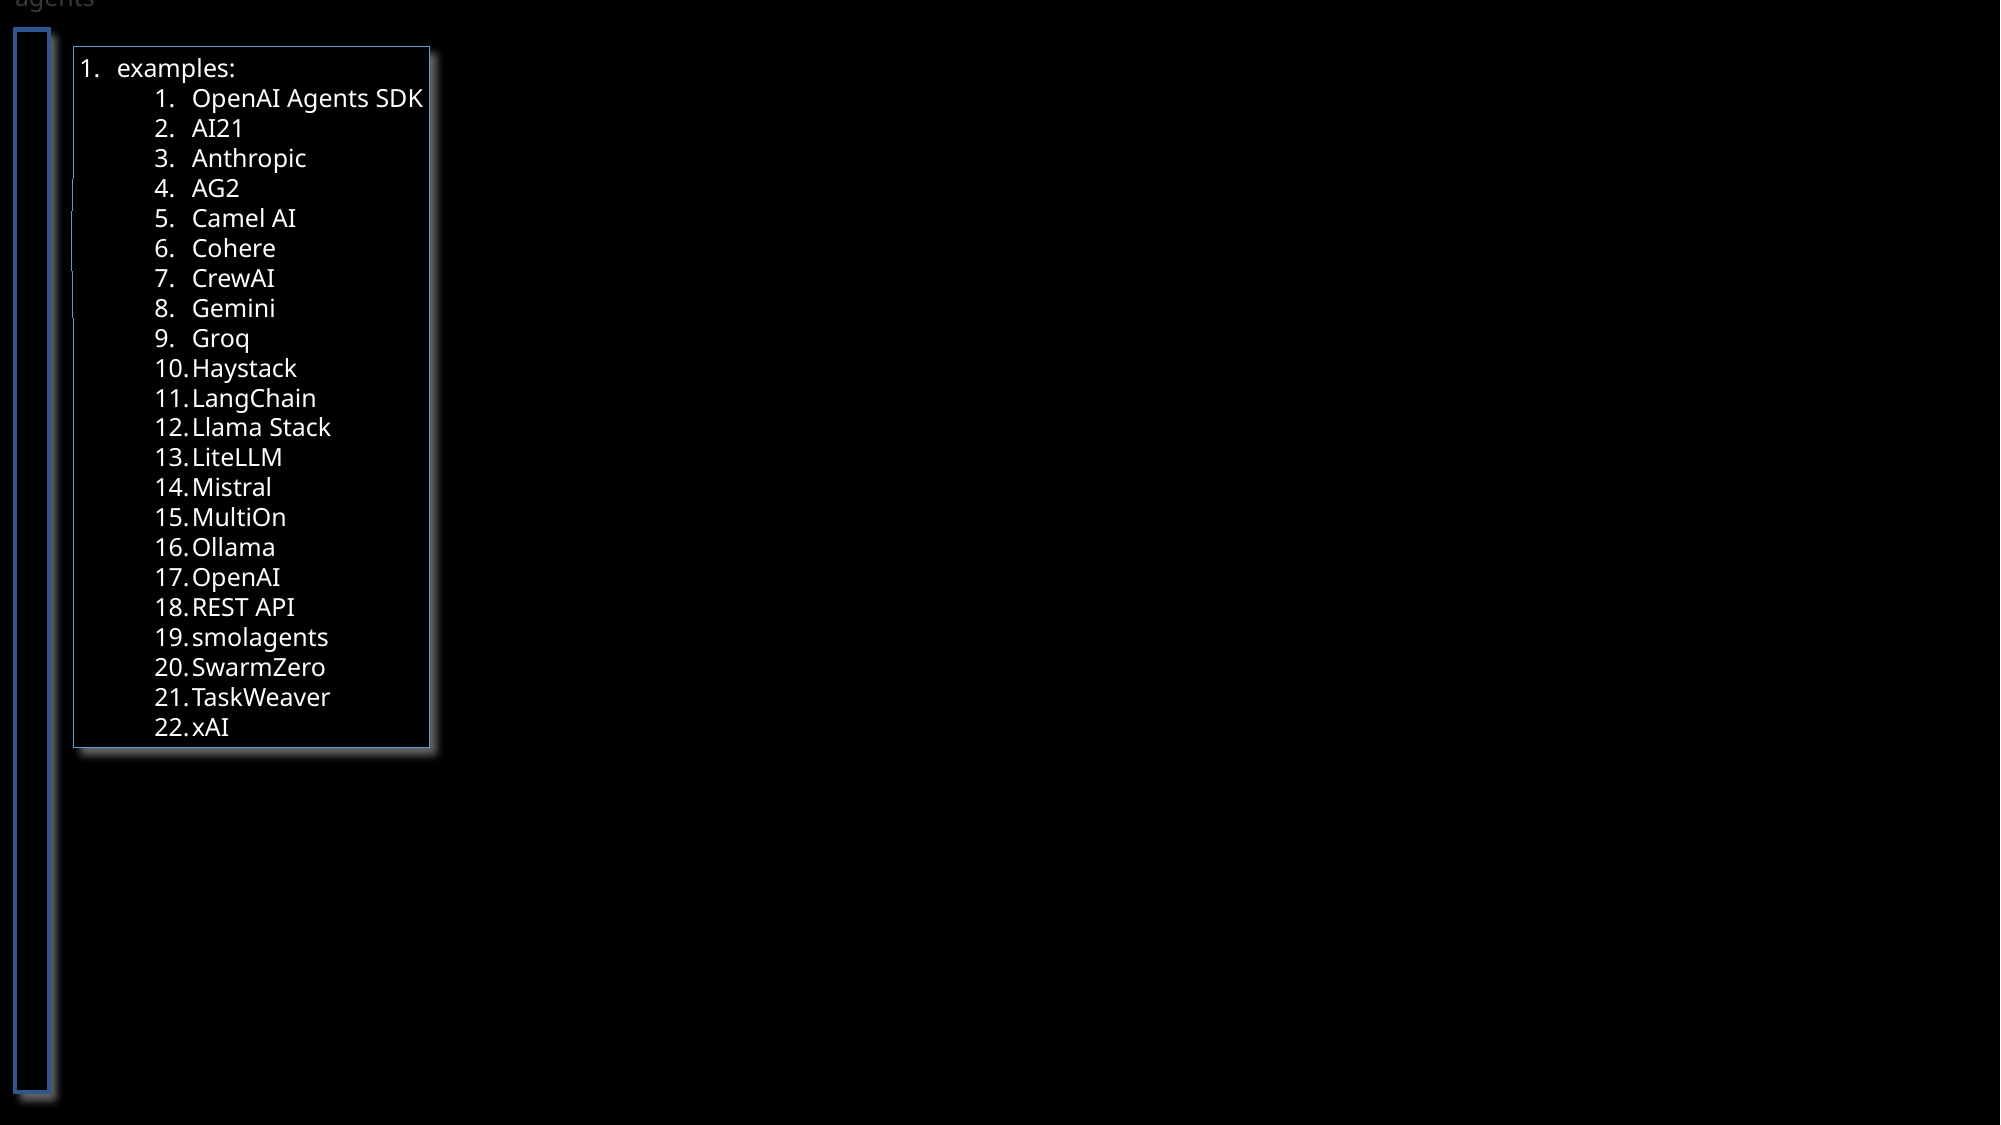

# 4.3 AI agents
examples:
OpenAI Agents SDK
AI21
Anthropic
AG2
Camel AI
Cohere
CrewAI
Gemini
Groq
Haystack
LangChain
Llama Stack
LiteLLM
Mistral
MultiOn
Ollama
OpenAI
REST API
smolagents
SwarmZero
TaskWeaver
xAI